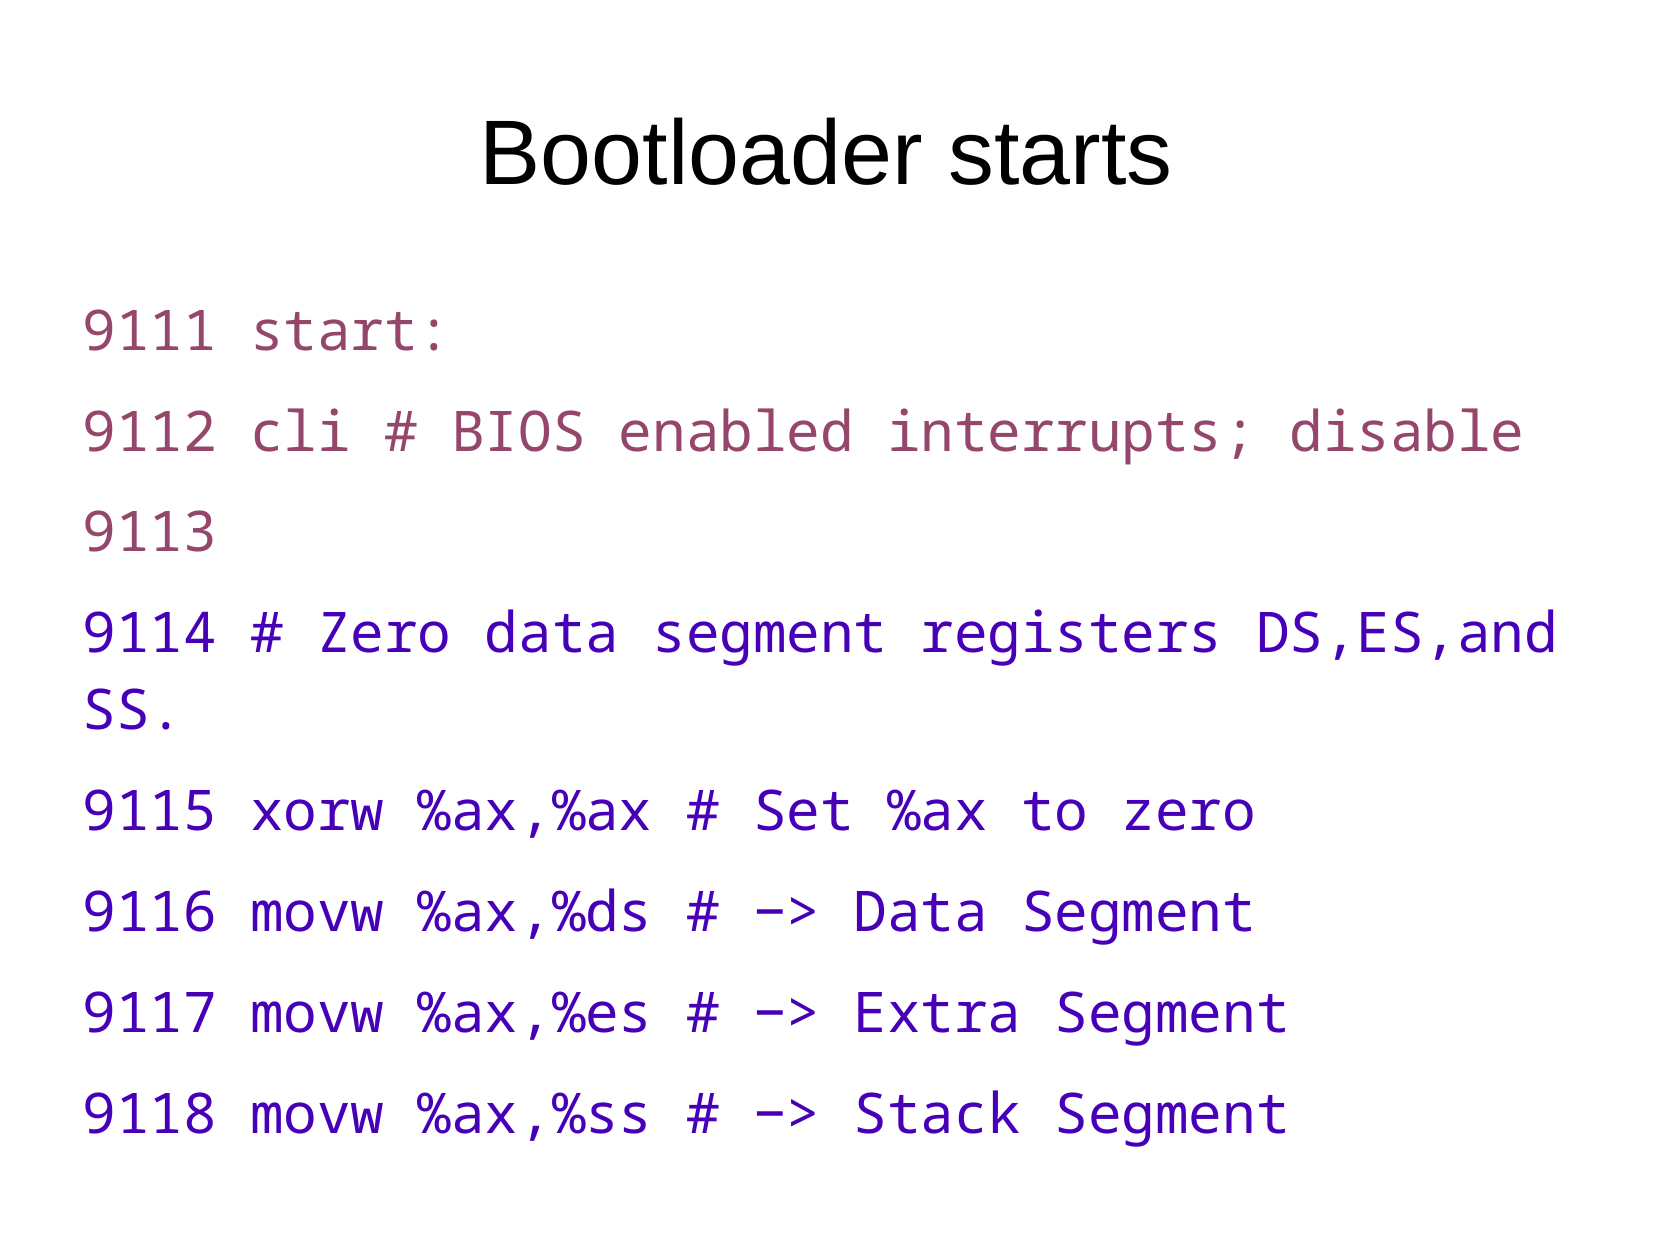

# Bootloader starts
9111 start:
9112 cli # BIOS enabled interrupts; disable
9113
9114 # Zero data segment registers DS,ES,and SS.
9115 xorw %ax,%ax # Set %ax to zero
9116 movw %ax,%ds # −> Data Segment
9117 movw %ax,%es # −> Extra Segment
9118 movw %ax,%ss # −> Stack Segment